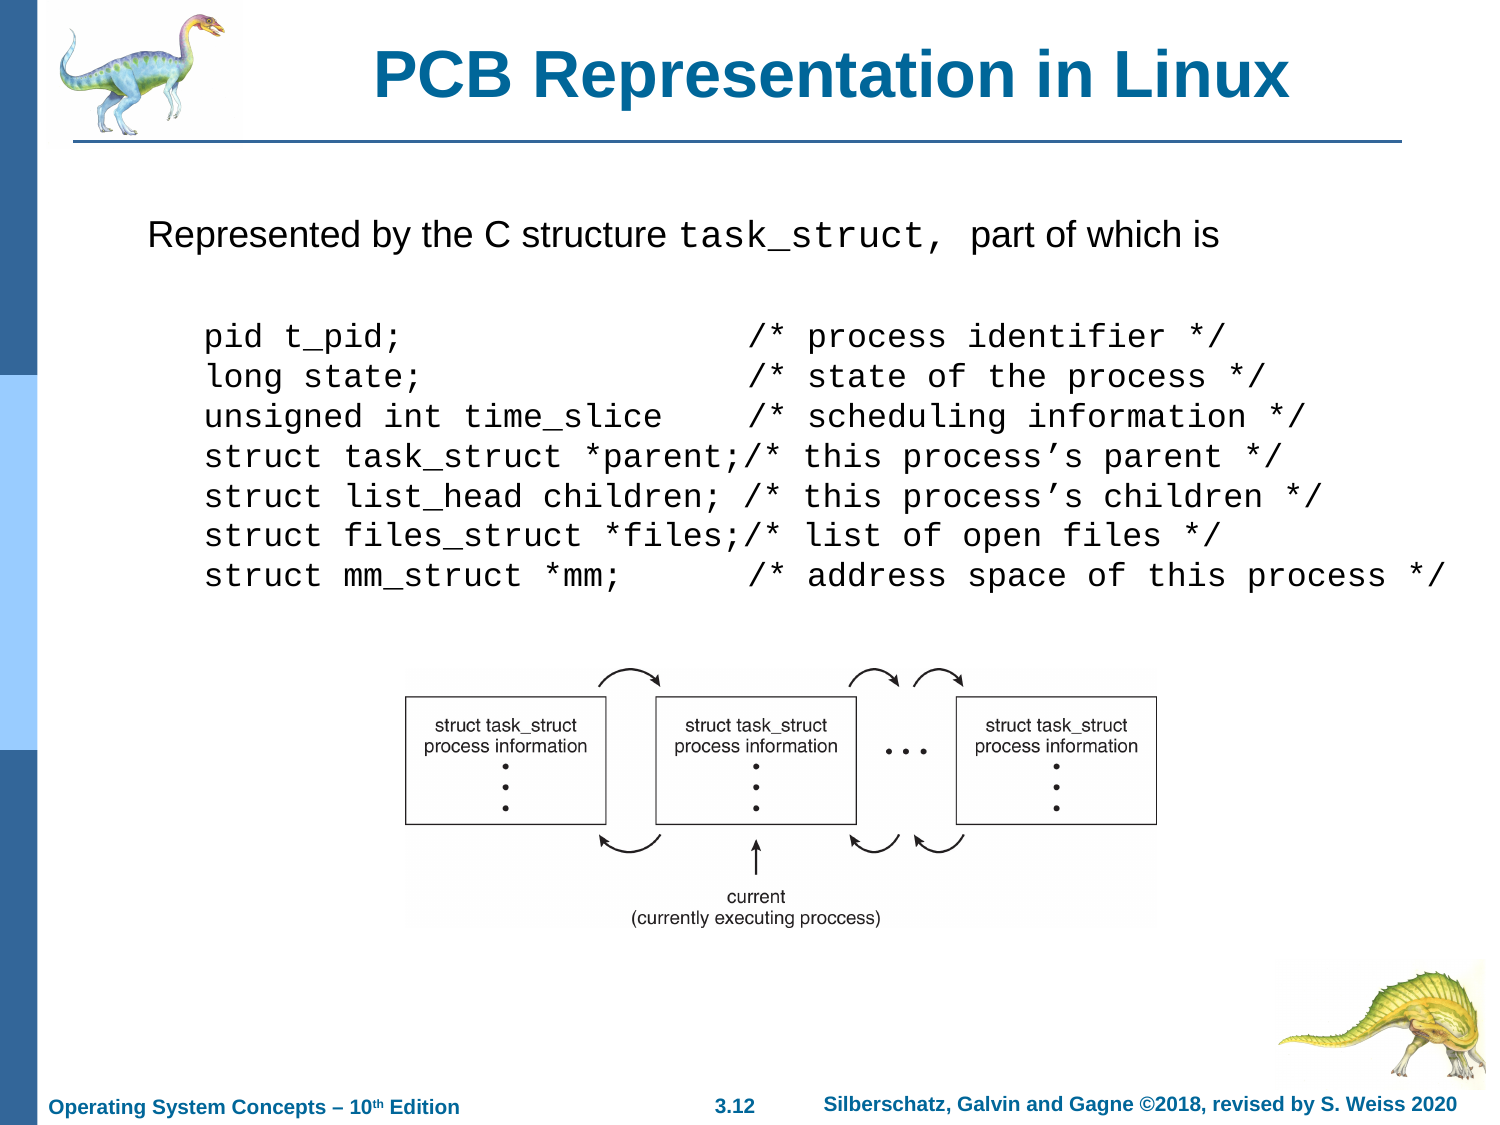

# PCB Representation in Linux
Represented by the C structure task_struct, part of which is
pid t_pid; 			/* process identifier */
long state; 			/* state of the process */
unsigned int time_slice 	/* scheduling information */
struct task_struct *parent;/* this process’s parent */
struct list_head children; /* this process’s children */
struct files_struct *files;/* list of open files */
struct mm_struct *mm; 	/* address space of this process */